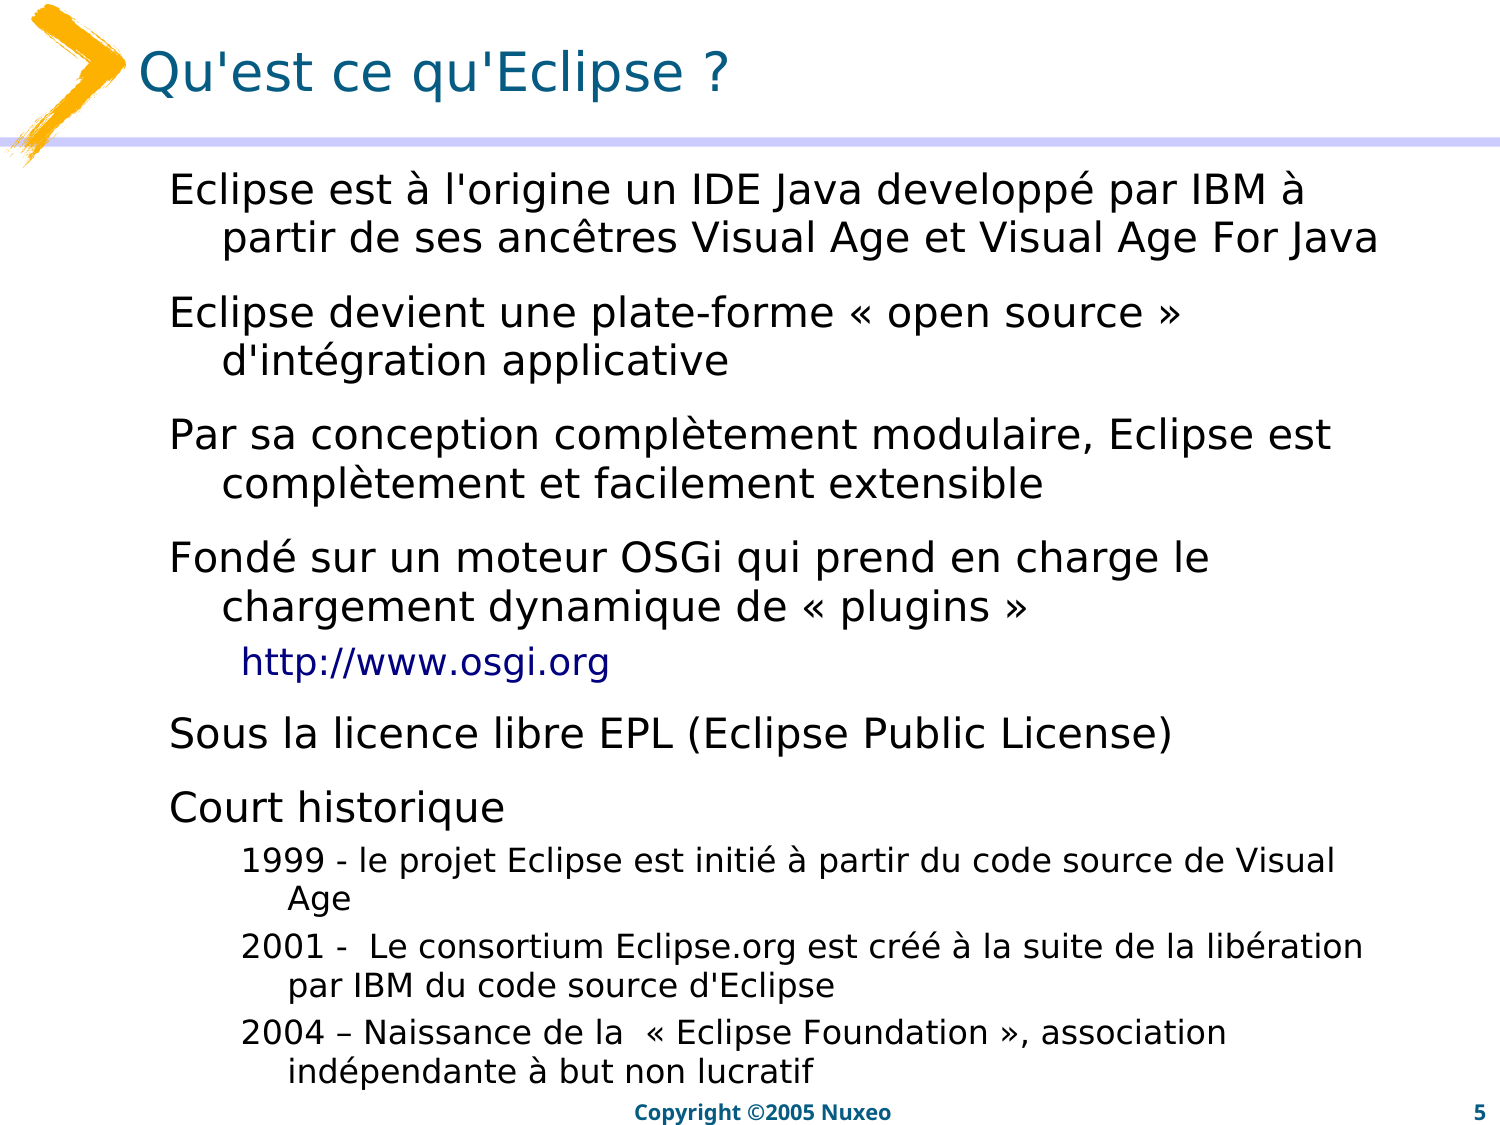

# Qu'est ce qu'Eclipse ?
Eclipse est à l'origine un IDE Java developpé par IBM à partir de ses ancêtres Visual Age et Visual Age For Java
Eclipse devient une plate-forme « open source » d'intégration applicative
Par sa conception complètement modulaire, Eclipse est complètement et facilement extensible
Fondé sur un moteur OSGi qui prend en charge le chargement dynamique de « plugins »
http://www.osgi.org
Sous la licence libre EPL (Eclipse Public License)
Court historique
1999 - le projet Eclipse est initié à partir du code source de Visual Age
2001 - Le consortium Eclipse.org est créé à la suite de la libération par IBM du code source d'Eclipse
2004 – Naissance de la « Eclipse Foundation », association indépendante à but non lucratif